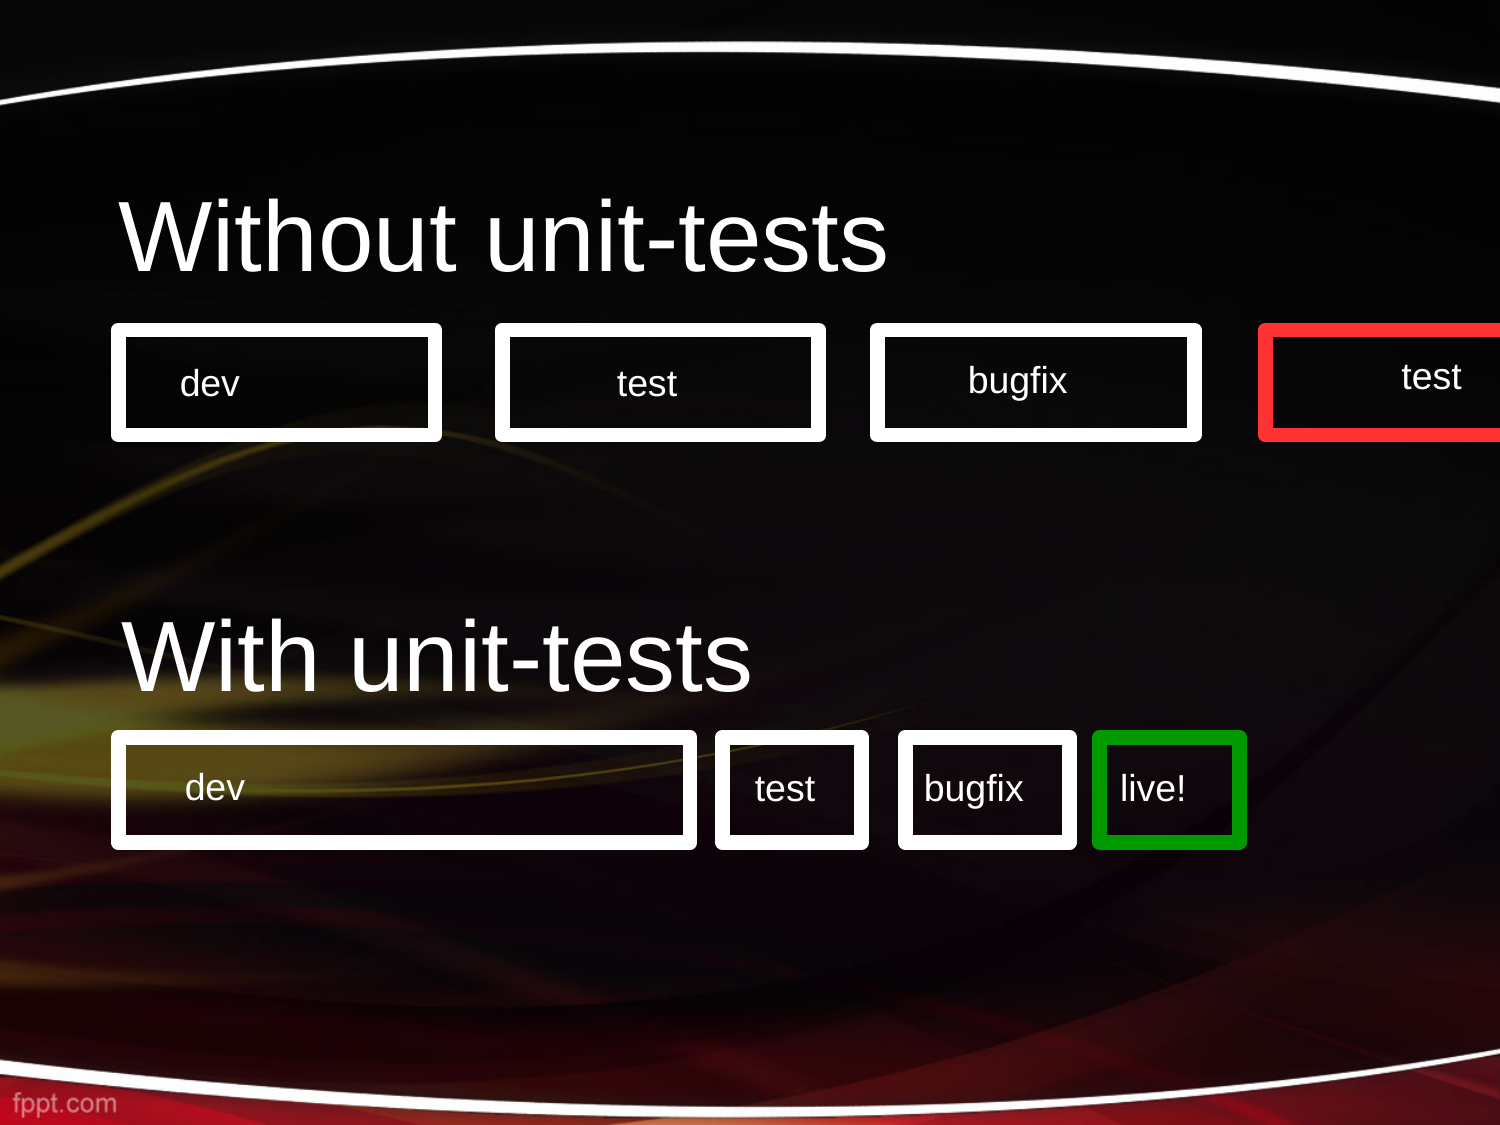

# Without unit-tests
test
bugfix
dev
test
With unit-tests
dev
test
bugfix
live!